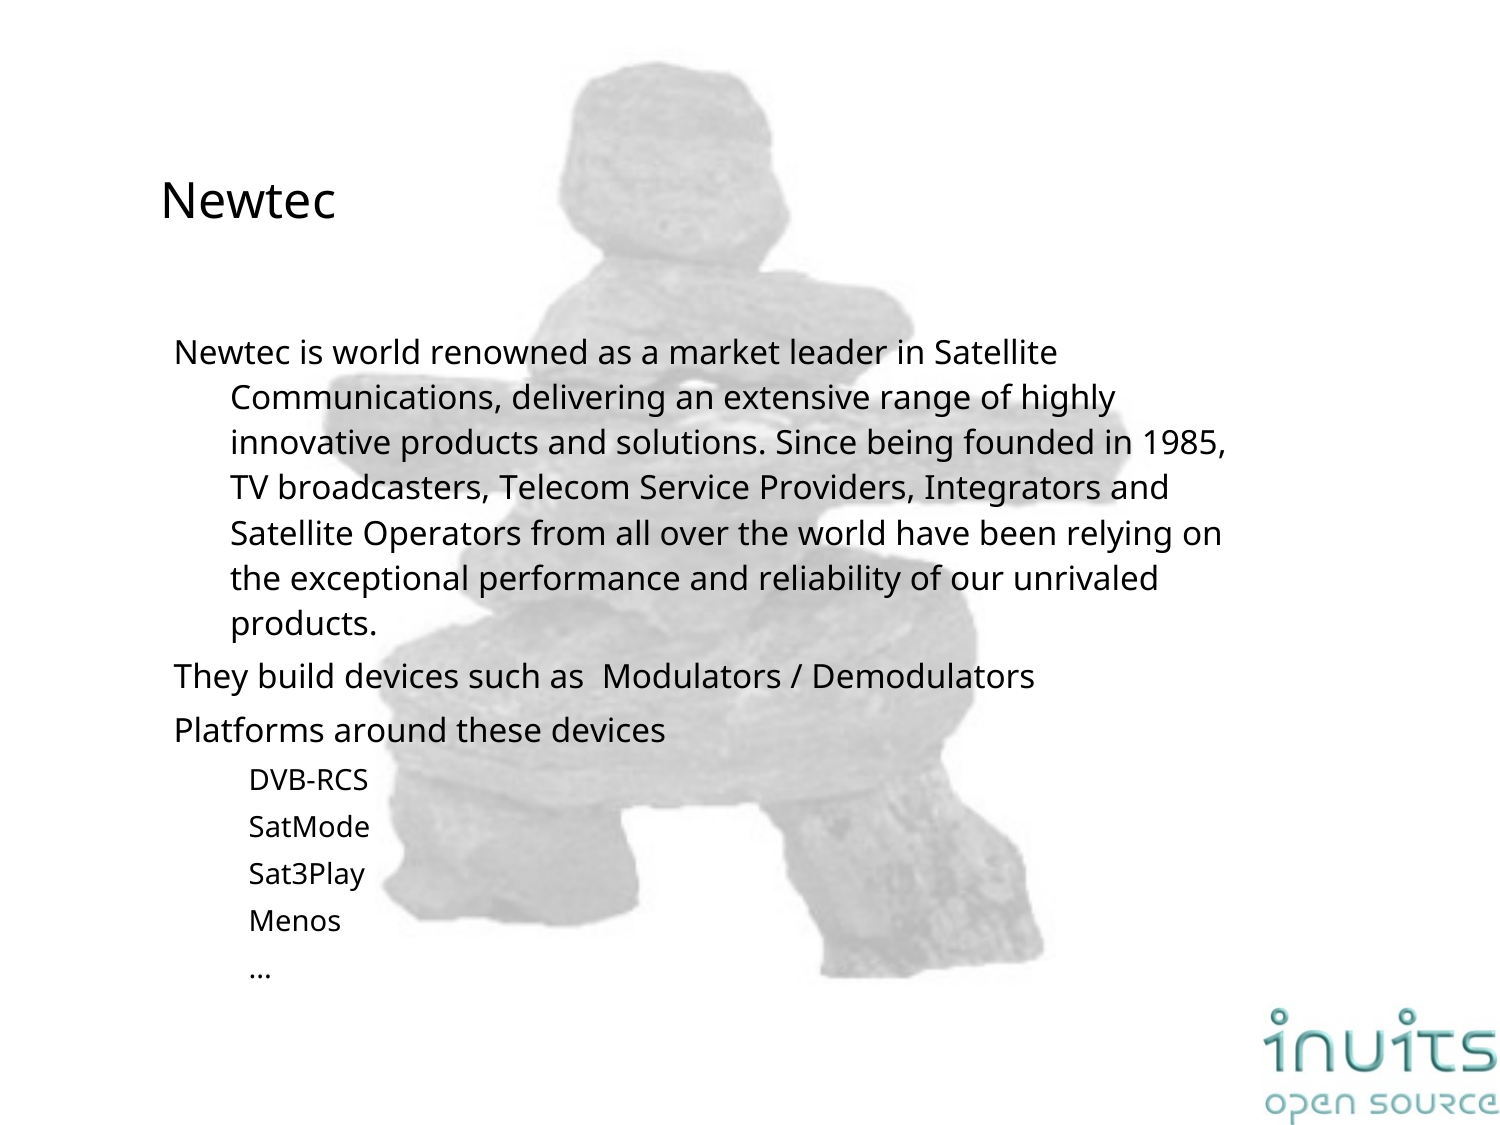

# Newtec
Newtec is world renowned as a market leader in Satellite Communications, delivering an extensive range of highly innovative products and solutions. Since being founded in 1985, TV broadcasters, Telecom Service Providers, Integrators and Satellite Operators from all over the world have been relying on the exceptional performance and reliability of our unrivaled products.
They build devices such as Modulators / Demodulators
Platforms around these devices
DVB-RCS
SatMode
Sat3Play
Menos
...
14